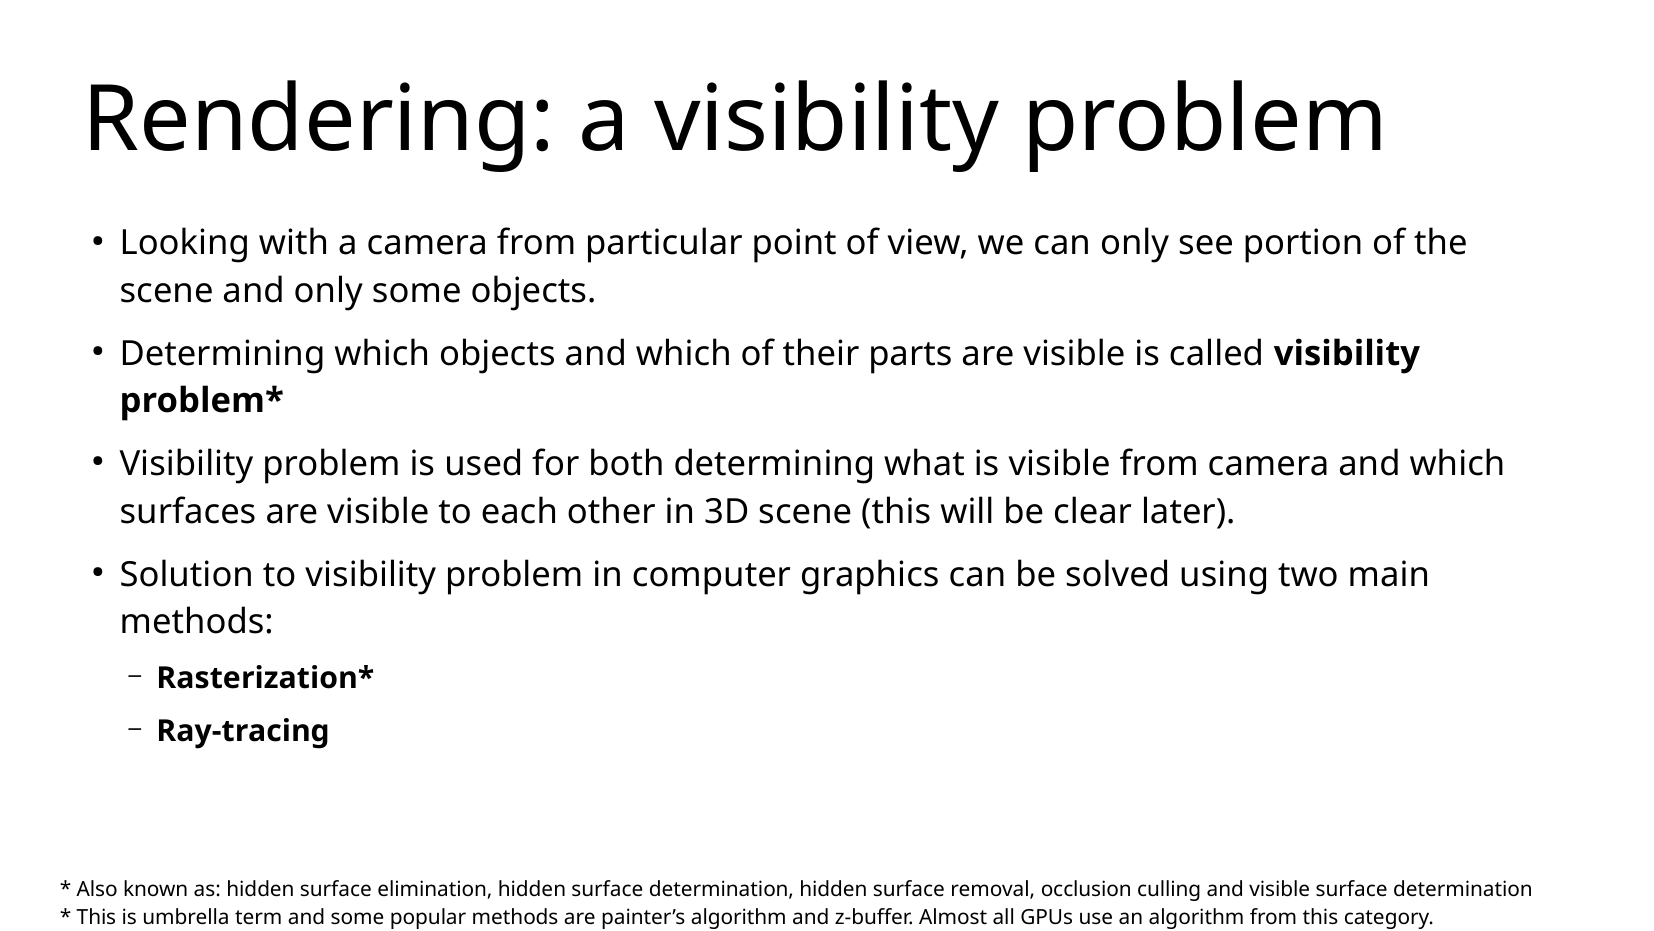

# Rendering: a visibility problem
Looking with a camera from particular point of view, we can only see portion of the scene and only some objects.
Determining which objects and which of their parts are visible is called visibility problem*
Visibility problem is used for both determining what is visible from camera and which surfaces are visible to each other in 3D scene (this will be clear later).
Solution to visibility problem in computer graphics can be solved using two main methods:
Rasterization*
Ray-tracing
* Also known as: hidden surface elimination, hidden surface determination, hidden surface removal, occlusion culling and visible surface determination
* This is umbrella term and some popular methods are painter’s algorithm and z-buffer. Almost all GPUs use an algorithm from this category.